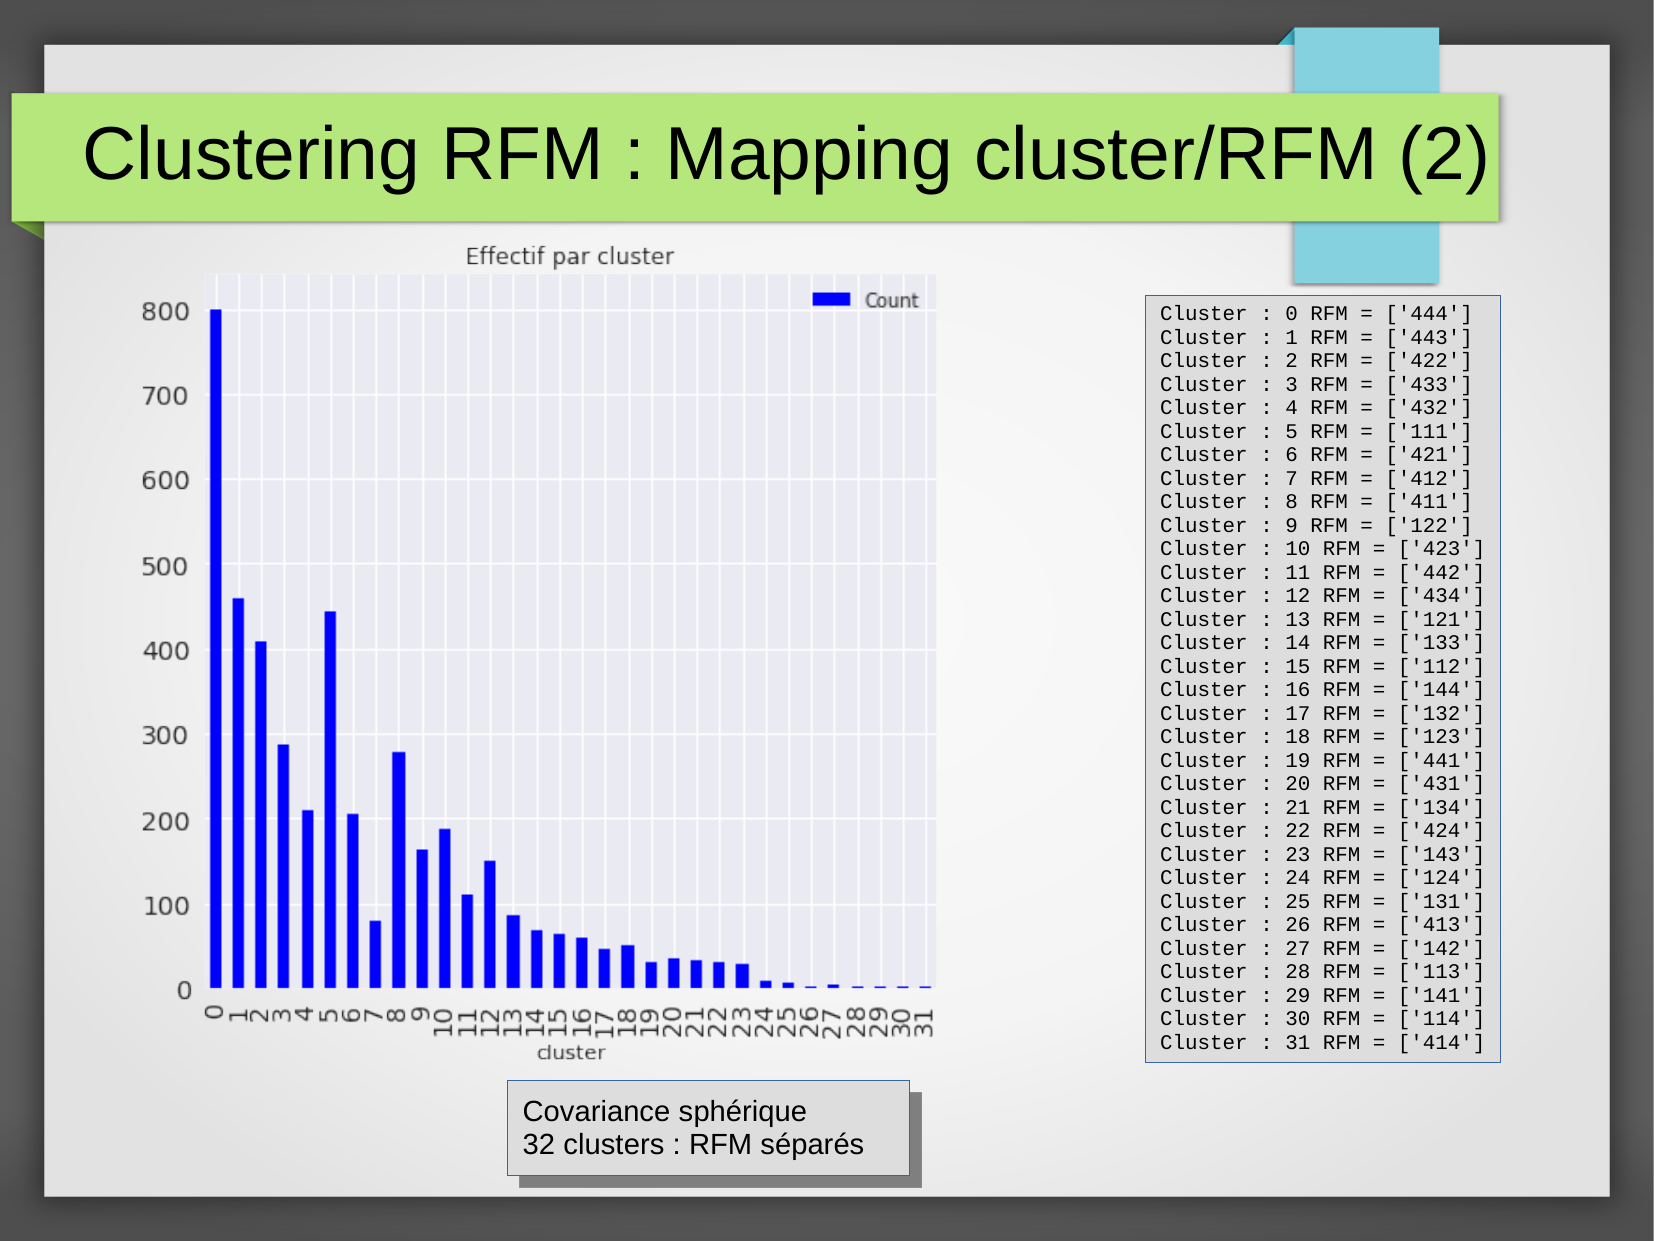

# Clustering RFM : Mapping cluster/RFM (2)
Cluster : 0 RFM = ['444']
Cluster : 1 RFM = ['443']
Cluster : 2 RFM = ['422']
Cluster : 3 RFM = ['433']
Cluster : 4 RFM = ['432']
Cluster : 5 RFM = ['111']
Cluster : 6 RFM = ['421']
Cluster : 7 RFM = ['412']
Cluster : 8 RFM = ['411']
Cluster : 9 RFM = ['122']
Cluster : 10 RFM = ['423']
Cluster : 11 RFM = ['442']
Cluster : 12 RFM = ['434']
Cluster : 13 RFM = ['121']
Cluster : 14 RFM = ['133']
Cluster : 15 RFM = ['112']
Cluster : 16 RFM = ['144']
Cluster : 17 RFM = ['132']
Cluster : 18 RFM = ['123']
Cluster : 19 RFM = ['441']
Cluster : 20 RFM = ['431']
Cluster : 21 RFM = ['134']
Cluster : 22 RFM = ['424']
Cluster : 23 RFM = ['143']
Cluster : 24 RFM = ['124']
Cluster : 25 RFM = ['131']
Cluster : 26 RFM = ['413']
Cluster : 27 RFM = ['142']
Cluster : 28 RFM = ['113']
Cluster : 29 RFM = ['141']
Cluster : 30 RFM = ['114']
Cluster : 31 RFM = ['414']
Covariance sphérique
32 clusters : RFM séparés